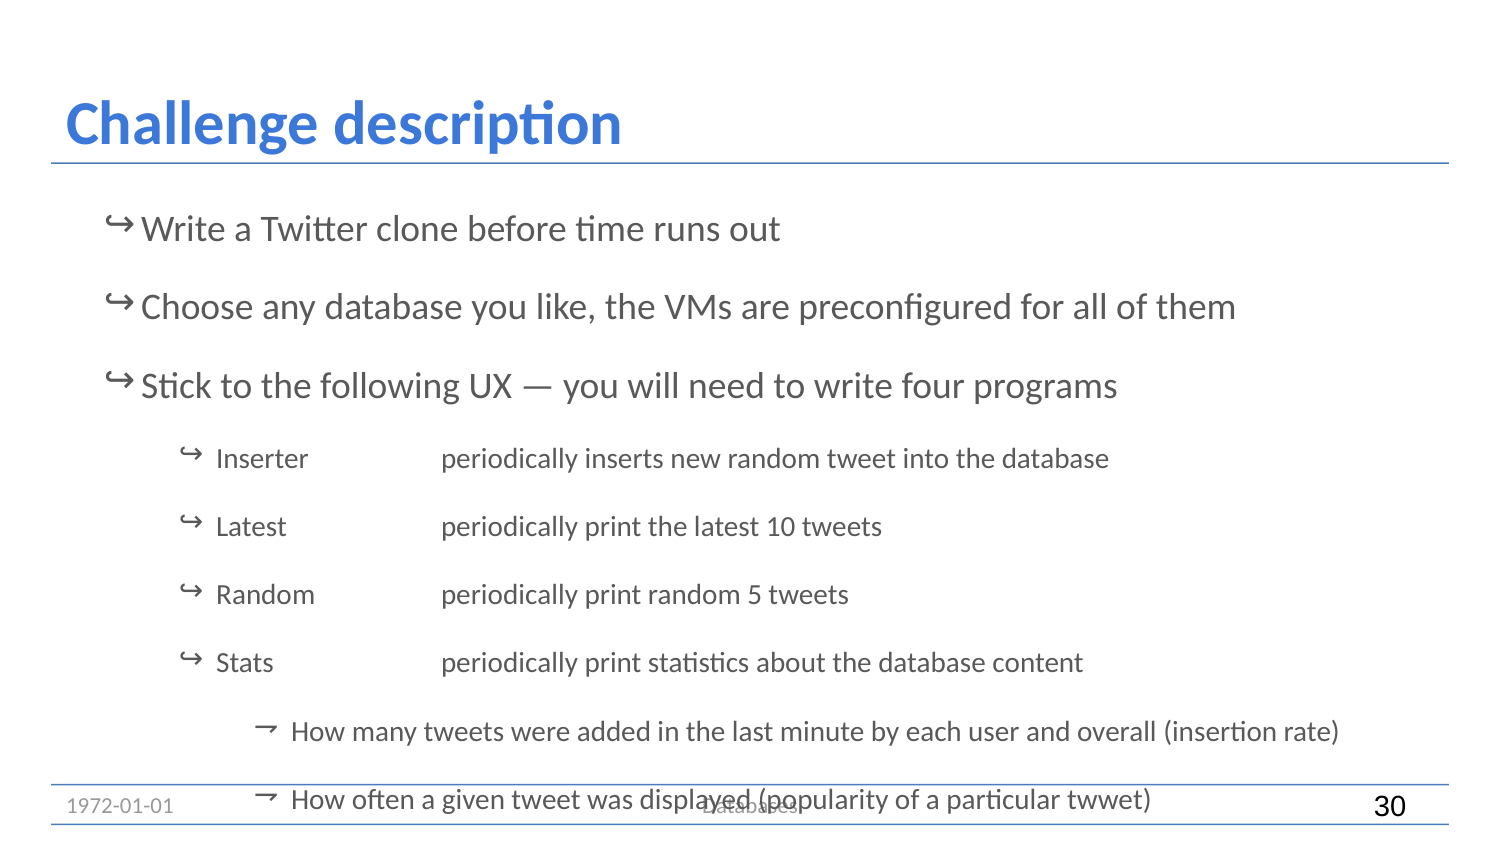

# Challenge description
Write a Twitter clone before time runs out
Choose any database you like, the VMs are preconfigured for all of them
Stick to the following UX — you will need to write four programs
Inserter		periodically inserts new random tweet into the database
Latest			periodically print the latest 10 tweets
Random		periodically print random 5 tweets
Stats			periodically print statistics about the database content
How many tweets were added in the last minute by each user and overall (insertion rate)
How often a given tweet was displayed (popularity of a particular twwet)
Start 10 inserter, 10 latest, 10 random, 1 stat
Use this random tweet/sentence generator (pip install loremipsum)
import loremipsum			loremipsum.generate_sentence()
When stuck, ask me — when done, show me! Good luck and have fun!